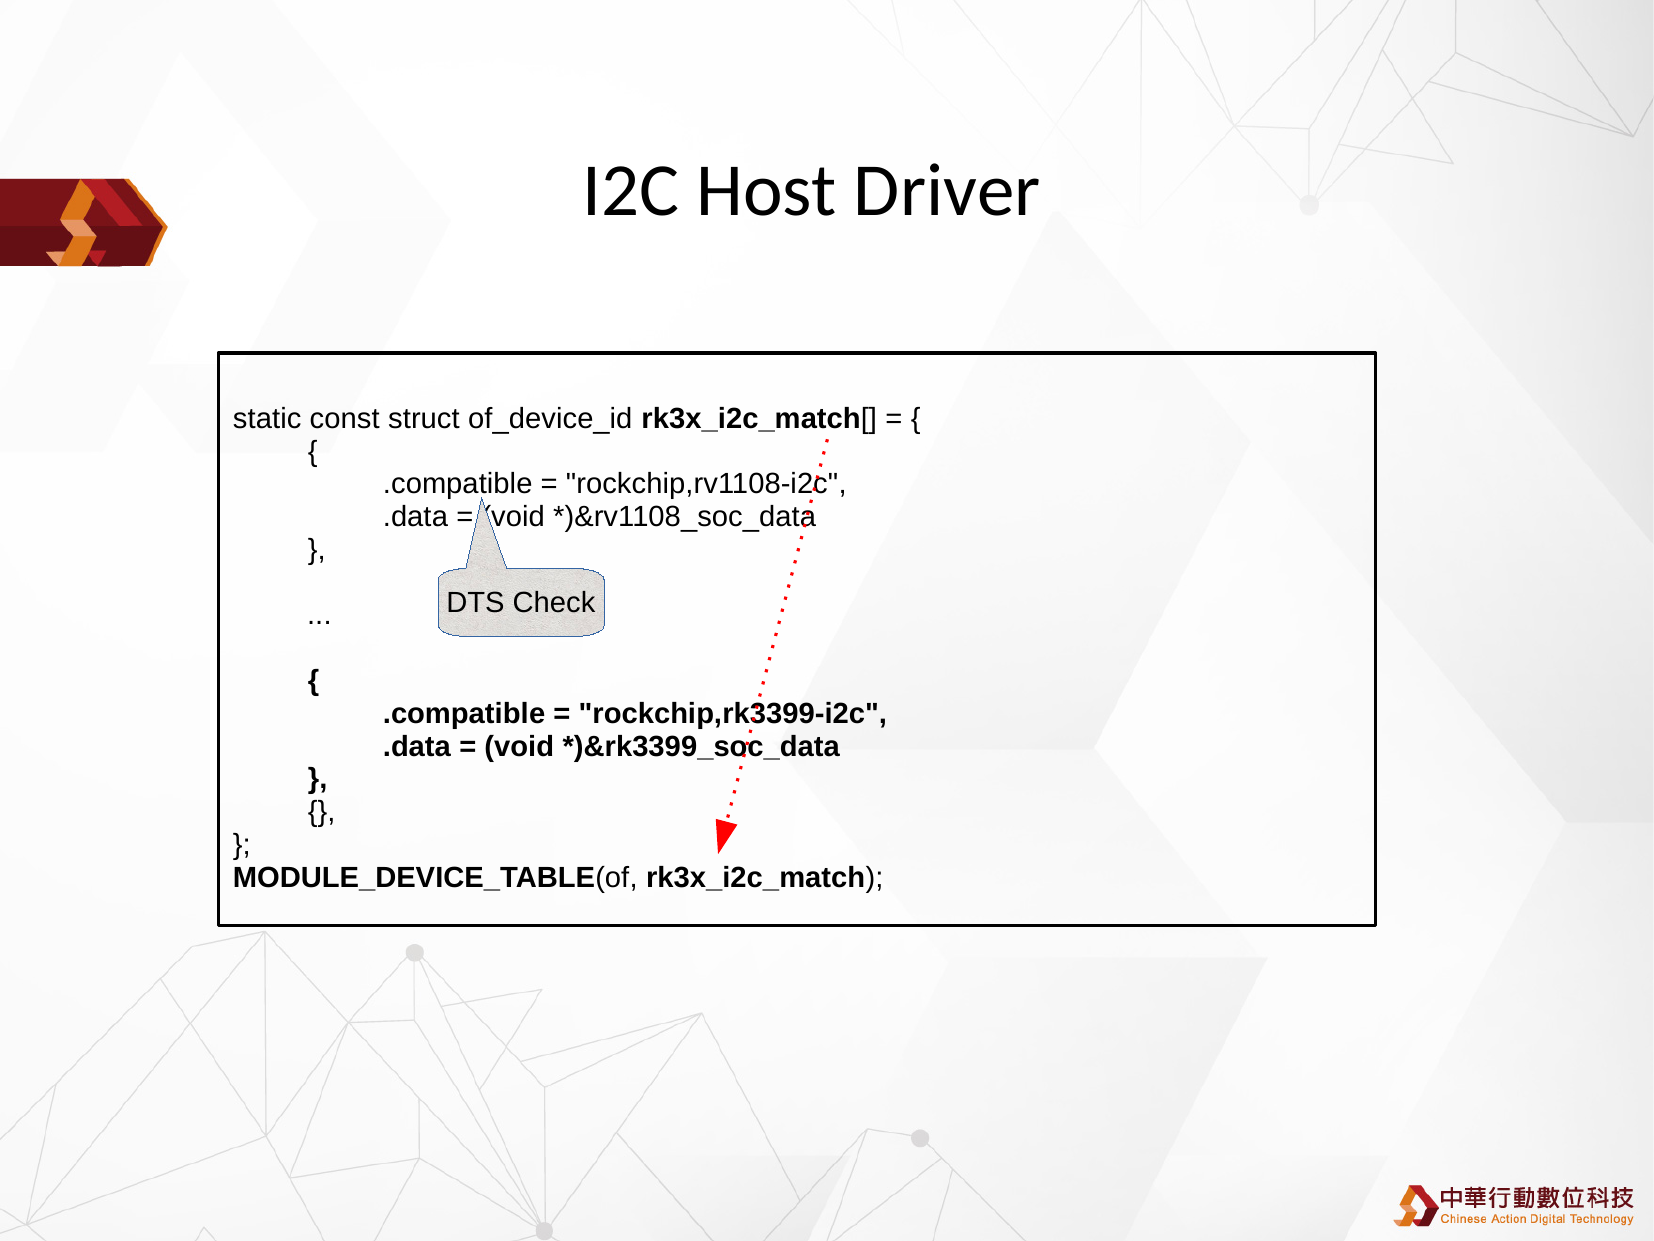

# I2C Host Driver
static const struct of_device_id rk3x_i2c_match[] = {
	{
		.compatible = "rockchip,rv1108-i2c",
		.data = (void *)&rv1108_soc_data
	},
 ...
	{
		.compatible = "rockchip,rk3399-i2c",
		.data = (void *)&rk3399_soc_data
	},
	{},
};
MODULE_DEVICE_TABLE(of, rk3x_i2c_match);
DTS Check